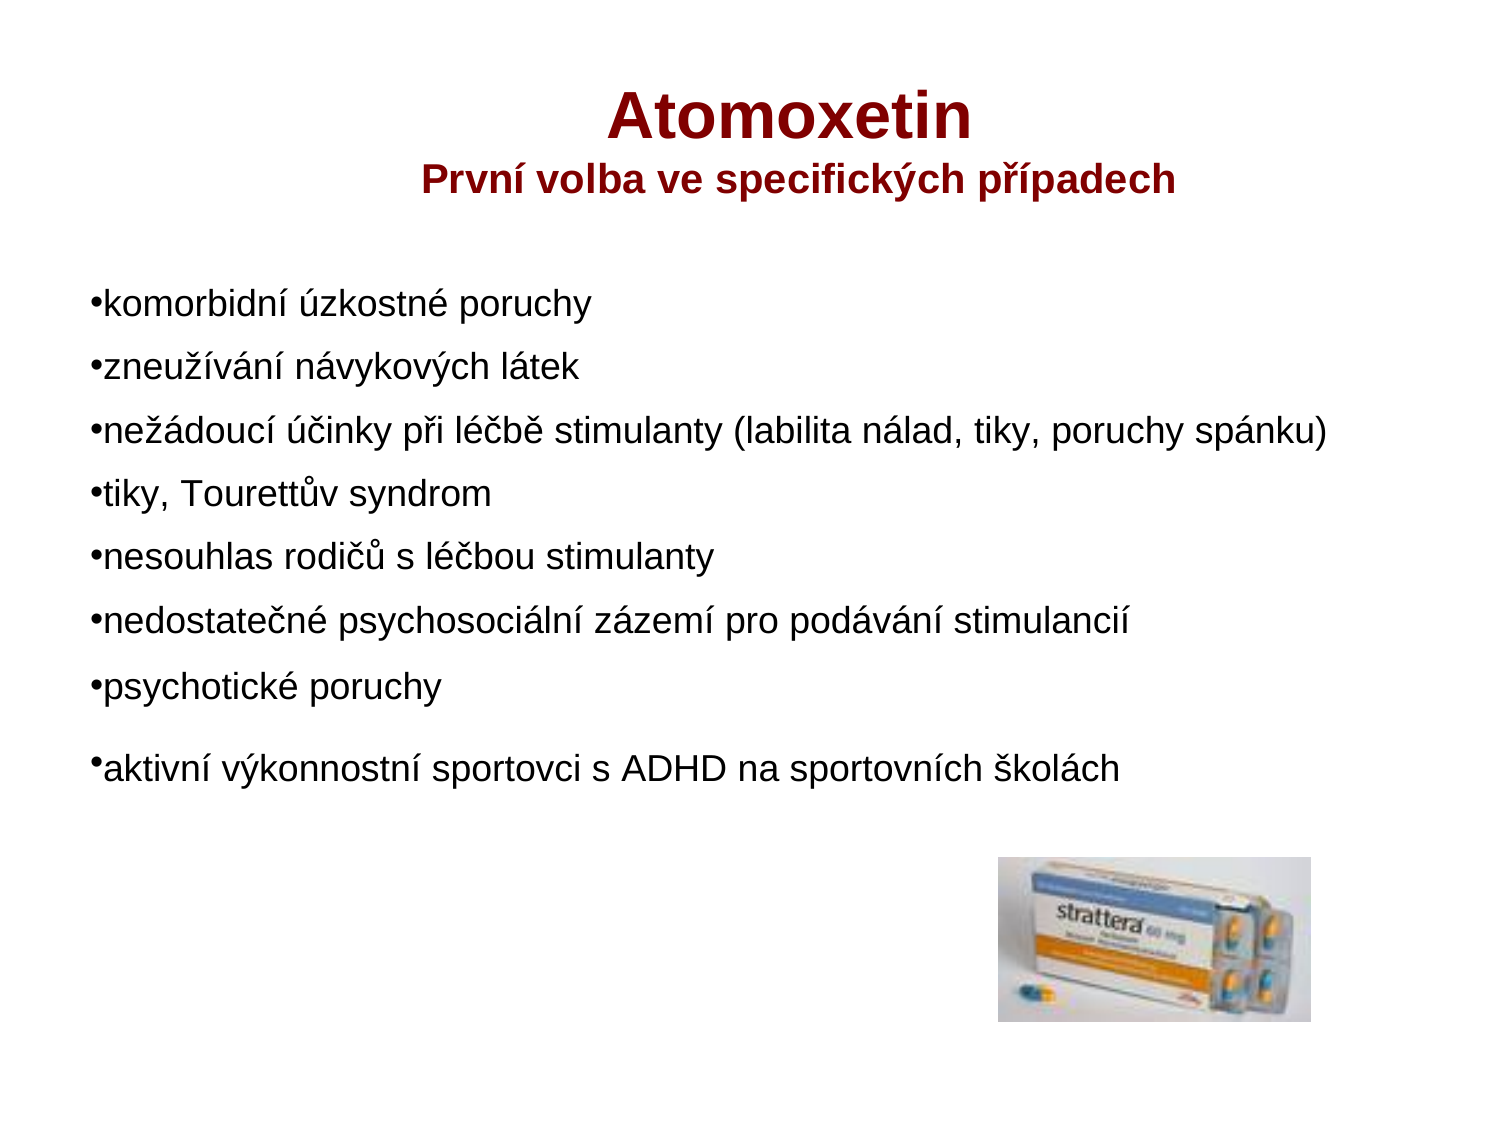

# Atomoxetin První volba ve specifických případech
komorbidní úzkostné poruchy
zneužívání návykových látek
nežádoucí účinky při léčbě stimulanty (labilita nálad, tiky, poruchy spánku)
tiky, Tourettův syndrom
nesouhlas rodičů s léčbou stimulanty
nedostatečné psychosociální zázemí pro podávání stimulancií
psychotické poruchy
aktivní výkonnostní sportovci s ADHD na sportovních školách